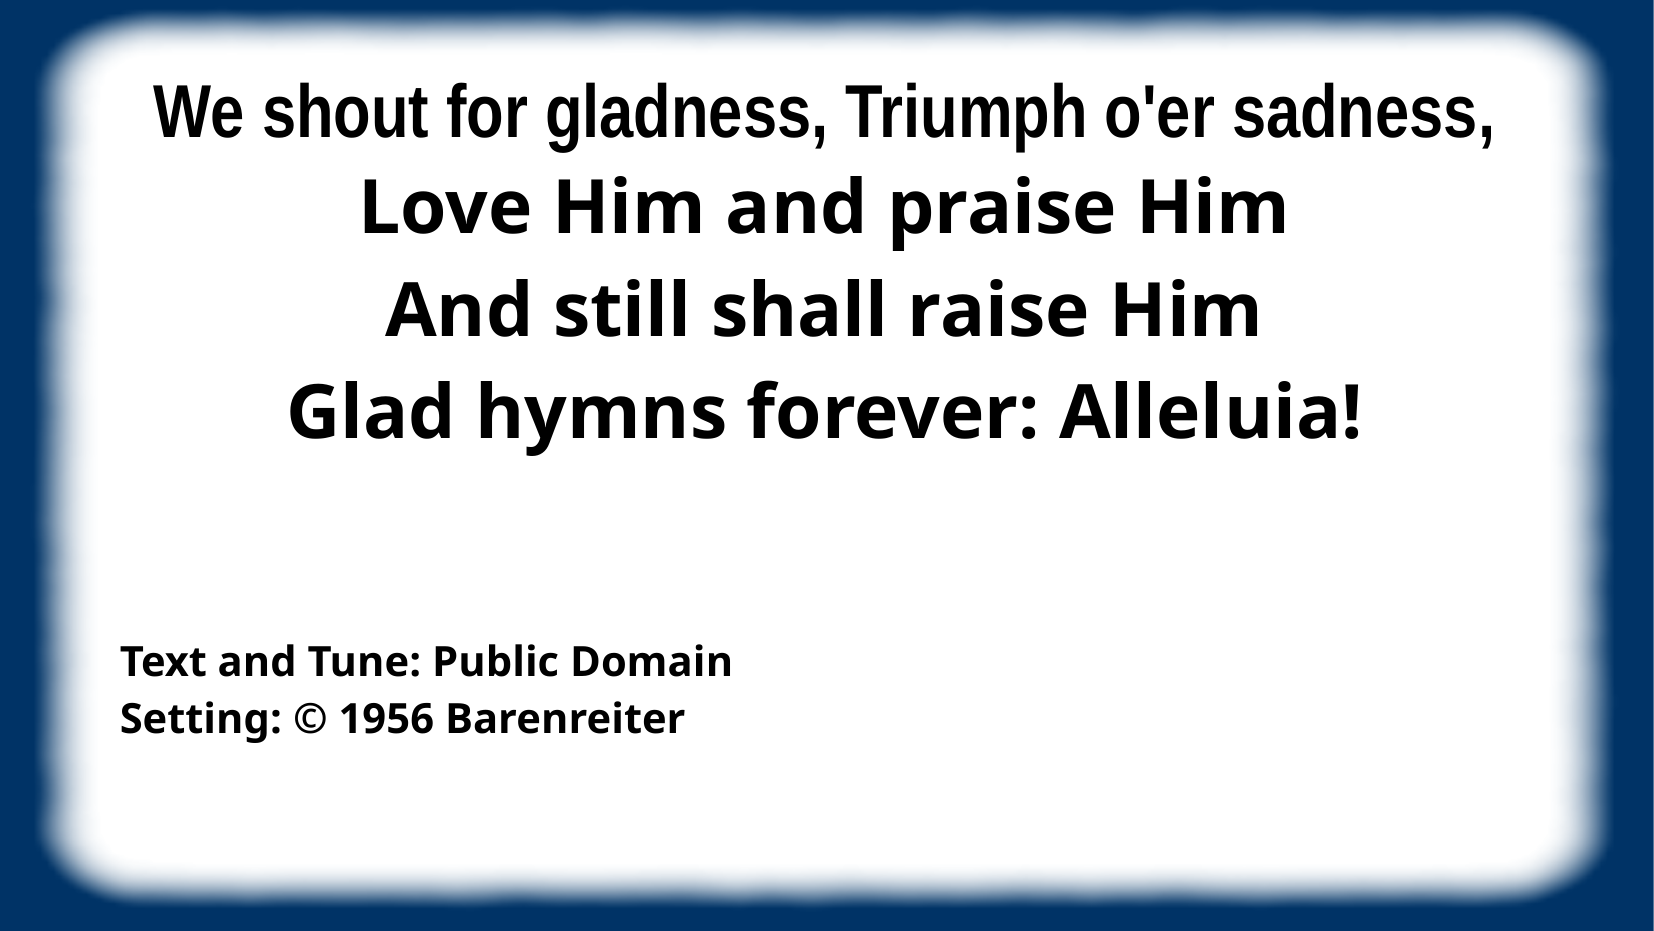

We shout for gladness, Triumph o'er sadness,
Love Him and praise Him
And still shall raise Him
Glad hymns forever: Alleluia!
Text and Tune: Public Domain
Setting: © 1956 Barenreiter